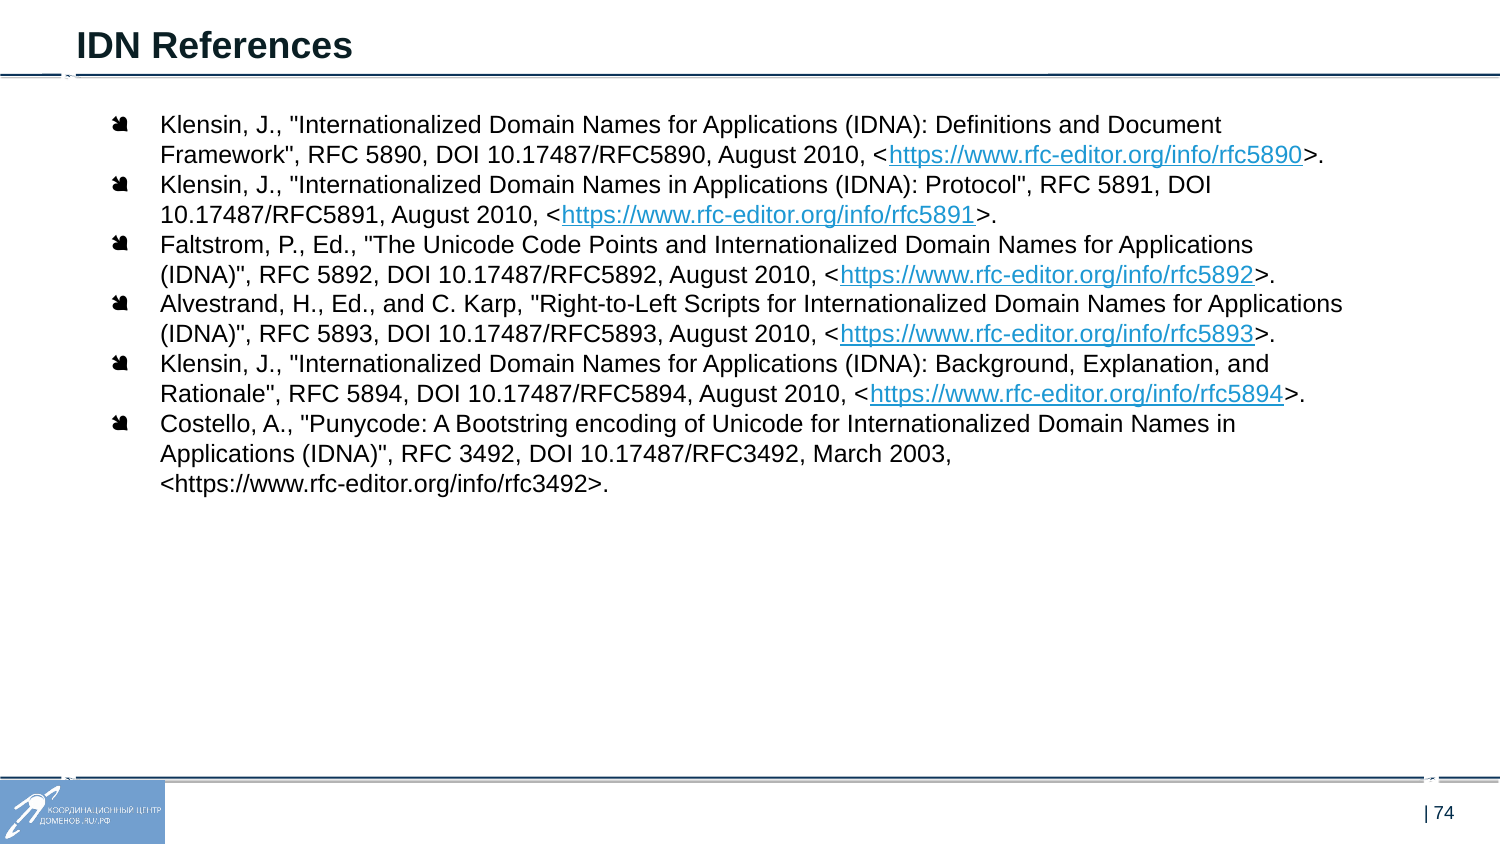

# IDN References
Klensin, J., "Internationalized Domain Names for Applications (IDNA): Definitions and Document Framework", RFC 5890, DOI 10.17487/RFC5890, August 2010, <https://www.rfc-editor.org/info/rfc5890>.
Klensin, J., "Internationalized Domain Names in Applications (IDNA): Protocol", RFC 5891, DOI 10.17487/RFC5891, August 2010, <https://www.rfc-editor.org/info/rfc5891>.
Faltstrom, P., Ed., "The Unicode Code Points and Internationalized Domain Names for Applications (IDNA)", RFC 5892, DOI 10.17487/RFC5892, August 2010, <https://www.rfc-editor.org/info/rfc5892>.
Alvestrand, H., Ed., and C. Karp, "Right-to-Left Scripts for Internationalized Domain Names for Applications (IDNA)", RFC 5893, DOI 10.17487/RFC5893, August 2010, <https://www.rfc-editor.org/info/rfc5893>.
Klensin, J., "Internationalized Domain Names for Applications (IDNA): Background, Explanation, and Rationale", RFC 5894, DOI 10.17487/RFC5894, August 2010, <https://www.rfc-editor.org/info/rfc5894>.
Costello, A., "Punycode: A Bootstring encoding of Unicode for Internationalized Domain Names in Applications (IDNA)", RFC 3492, DOI 10.17487/RFC3492, March 2003, <https://www.rfc-editor.org/info/rfc3492>.